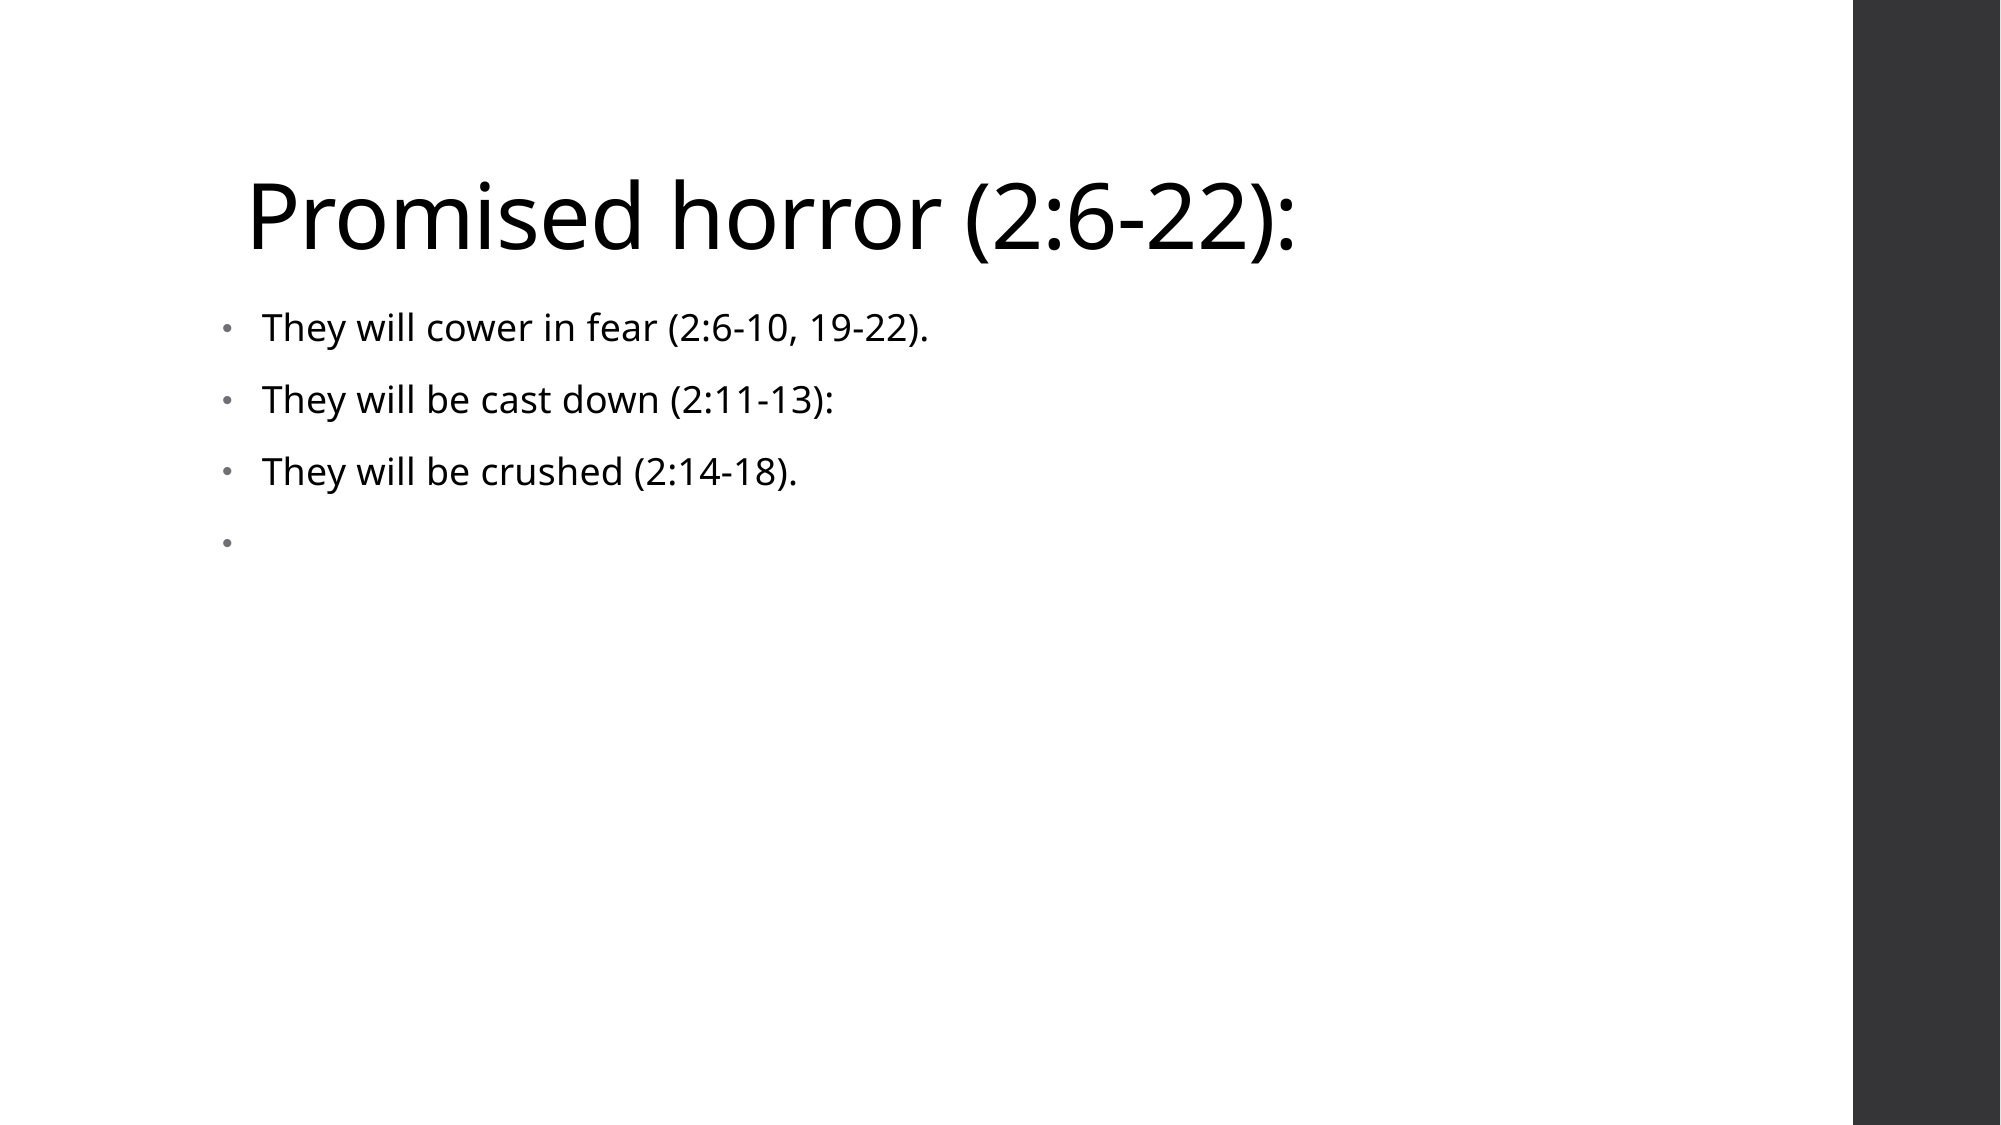

# Promised horror (2:6-22):
 They will cower in fear (2:6-10, 19-22).
 They will be cast down (2:11-13):
 They will be crushed (2:14-18).